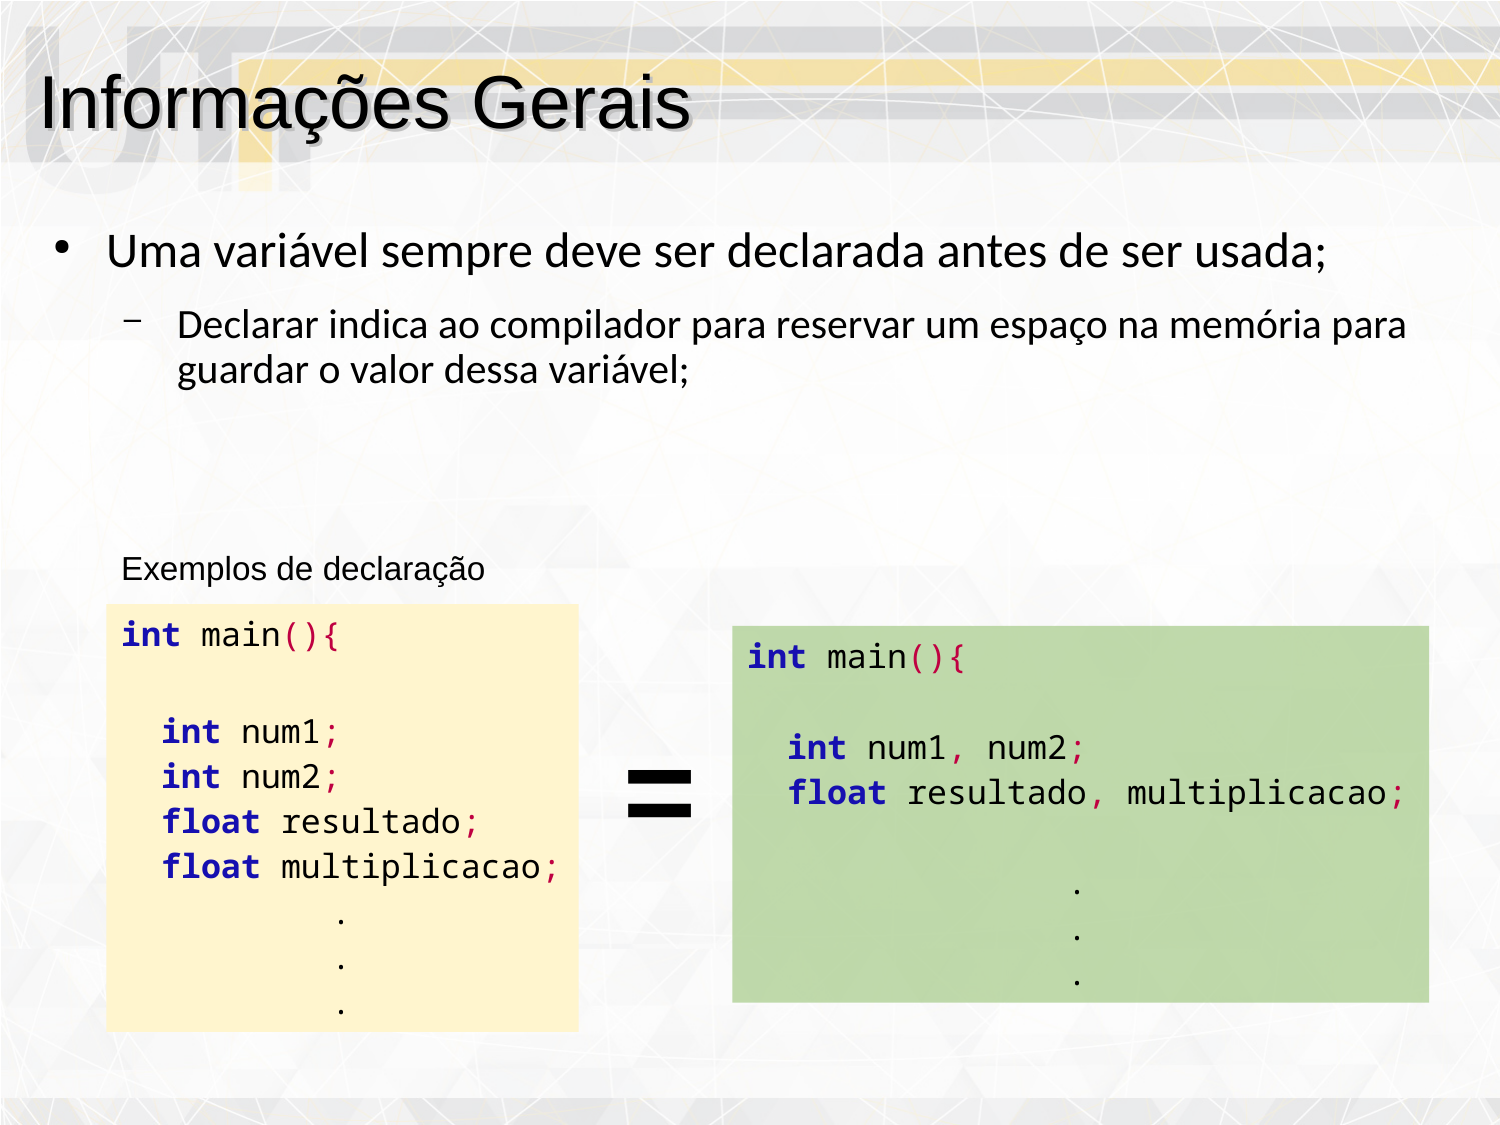

# Informações Gerais
Uma variável sempre deve ser declarada antes de ser usada;
Declarar indica ao compilador para reservar um espaço na memória para guardar o valor dessa variável;
Exemplos de declaração
int main(){
 int num1;
 int num2;
 float resultado;
 float multiplicacao;
.
.
.
int main(){
 int num1, num2;
 float resultado, multiplicacao;
.
.
.
=